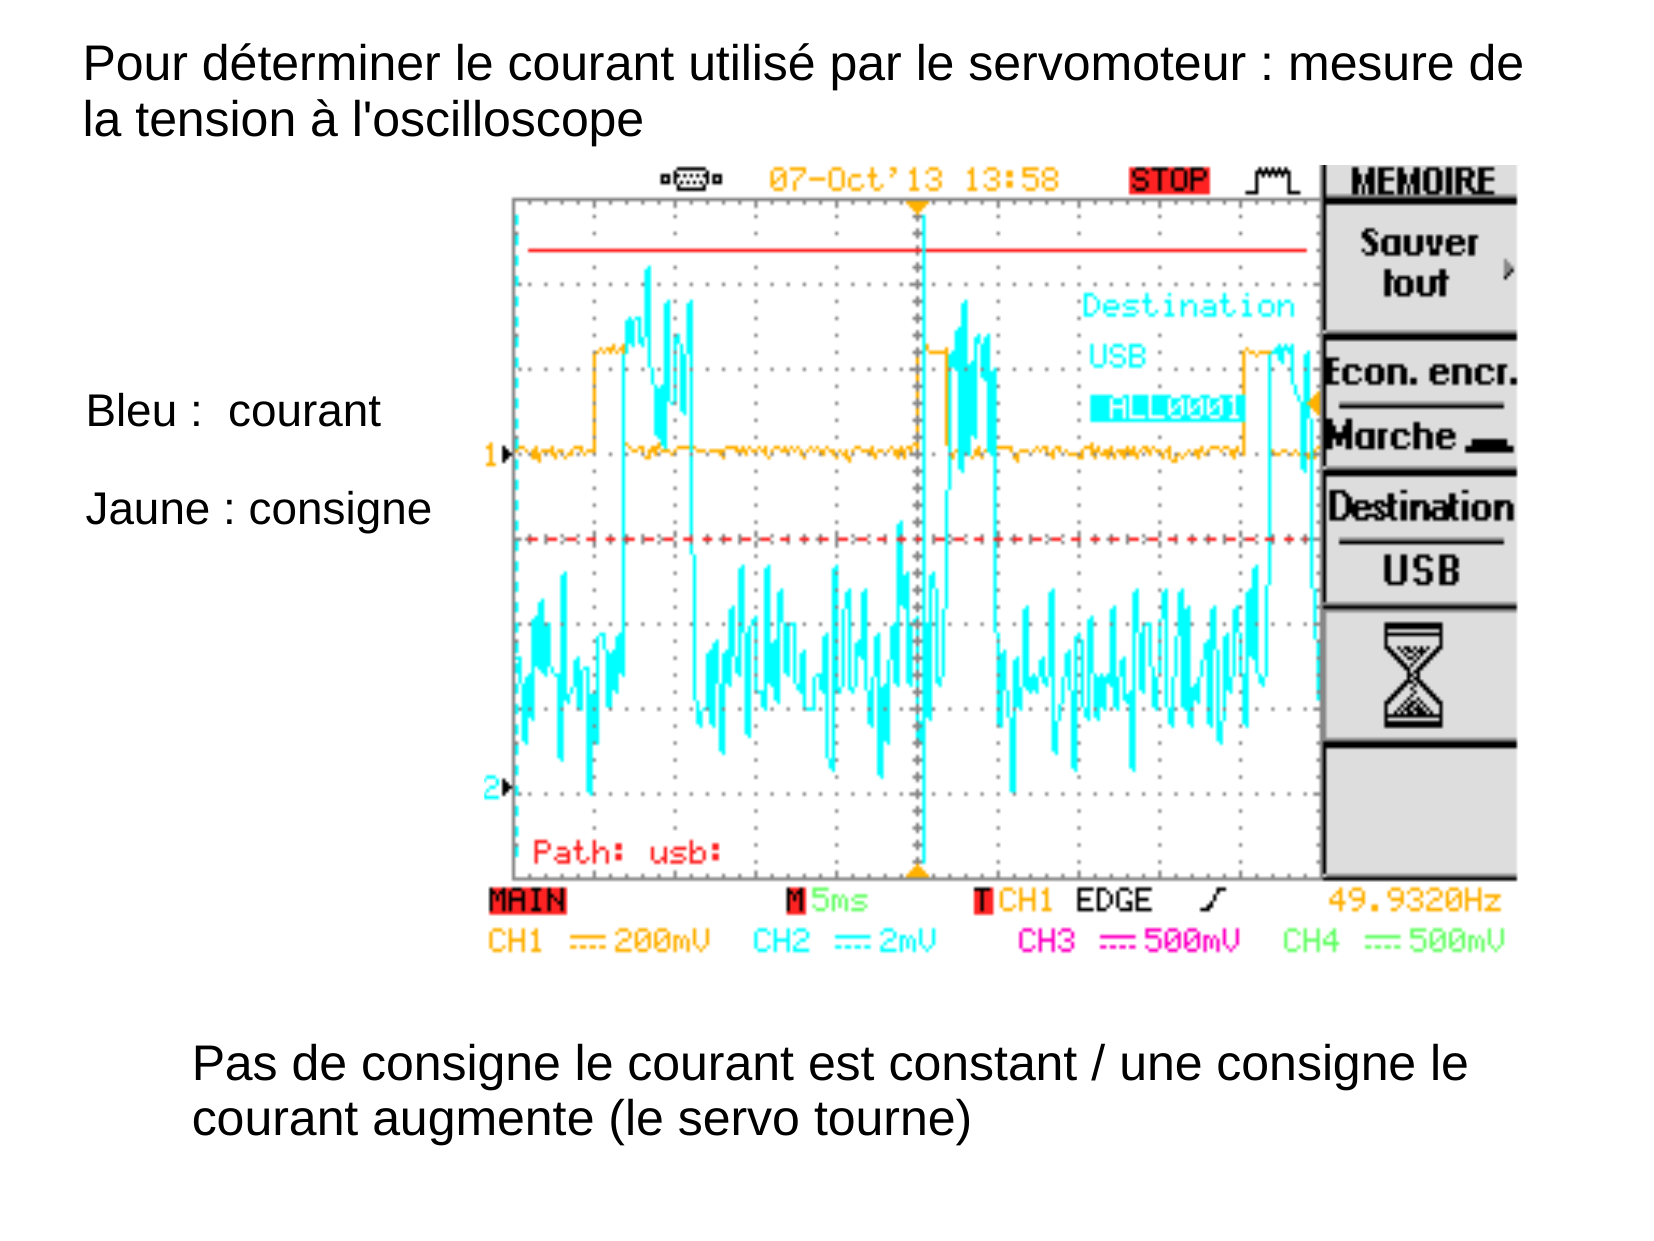

# Pour déterminer le courant utilisé par le servomoteur : mesure de la tension à l'oscilloscope
Bleu : courant
Jaune : consigne
Pas de consigne le courant est constant / une consigne le courant augmente (le servo tourne)